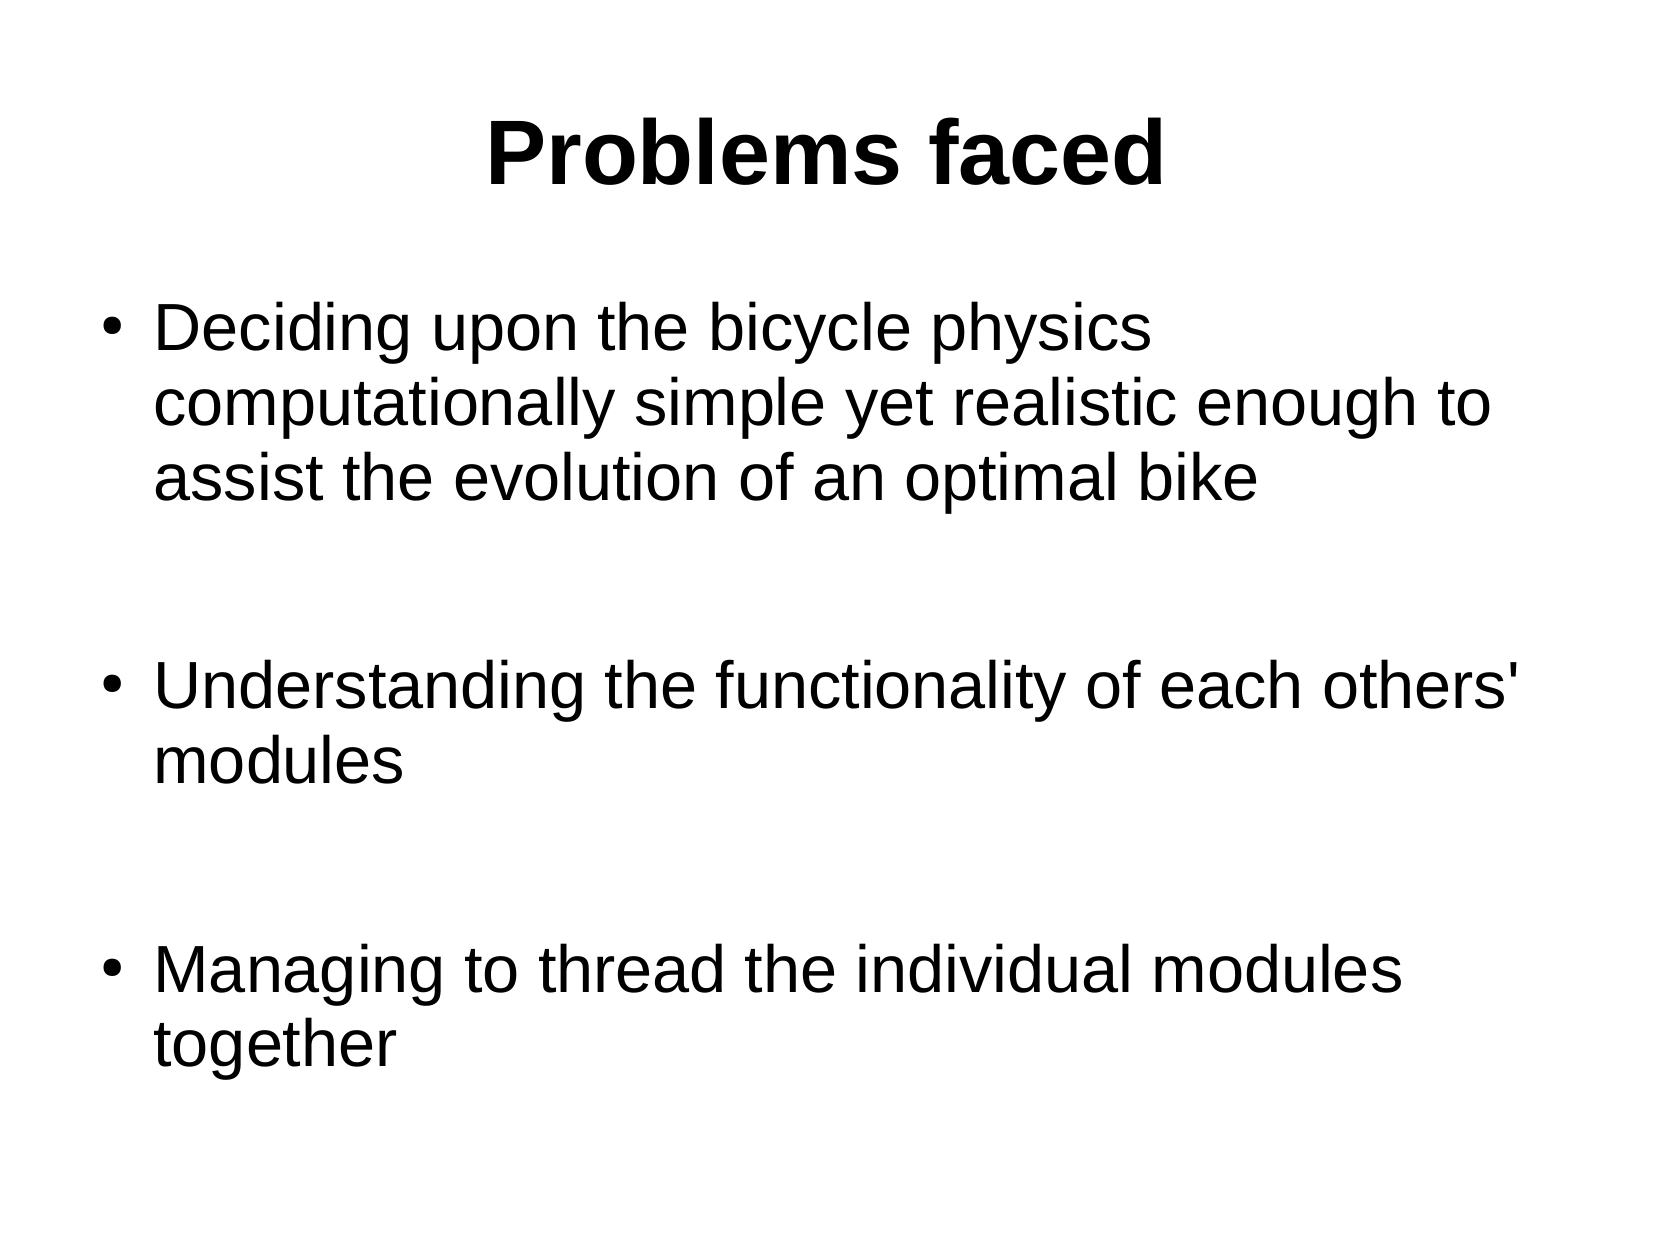

# Problems faced
Deciding upon the bicycle physics computationally simple yet realistic enough to assist the evolution of an optimal bike
Understanding the functionality of each others' modules
Managing to thread the individual modules together